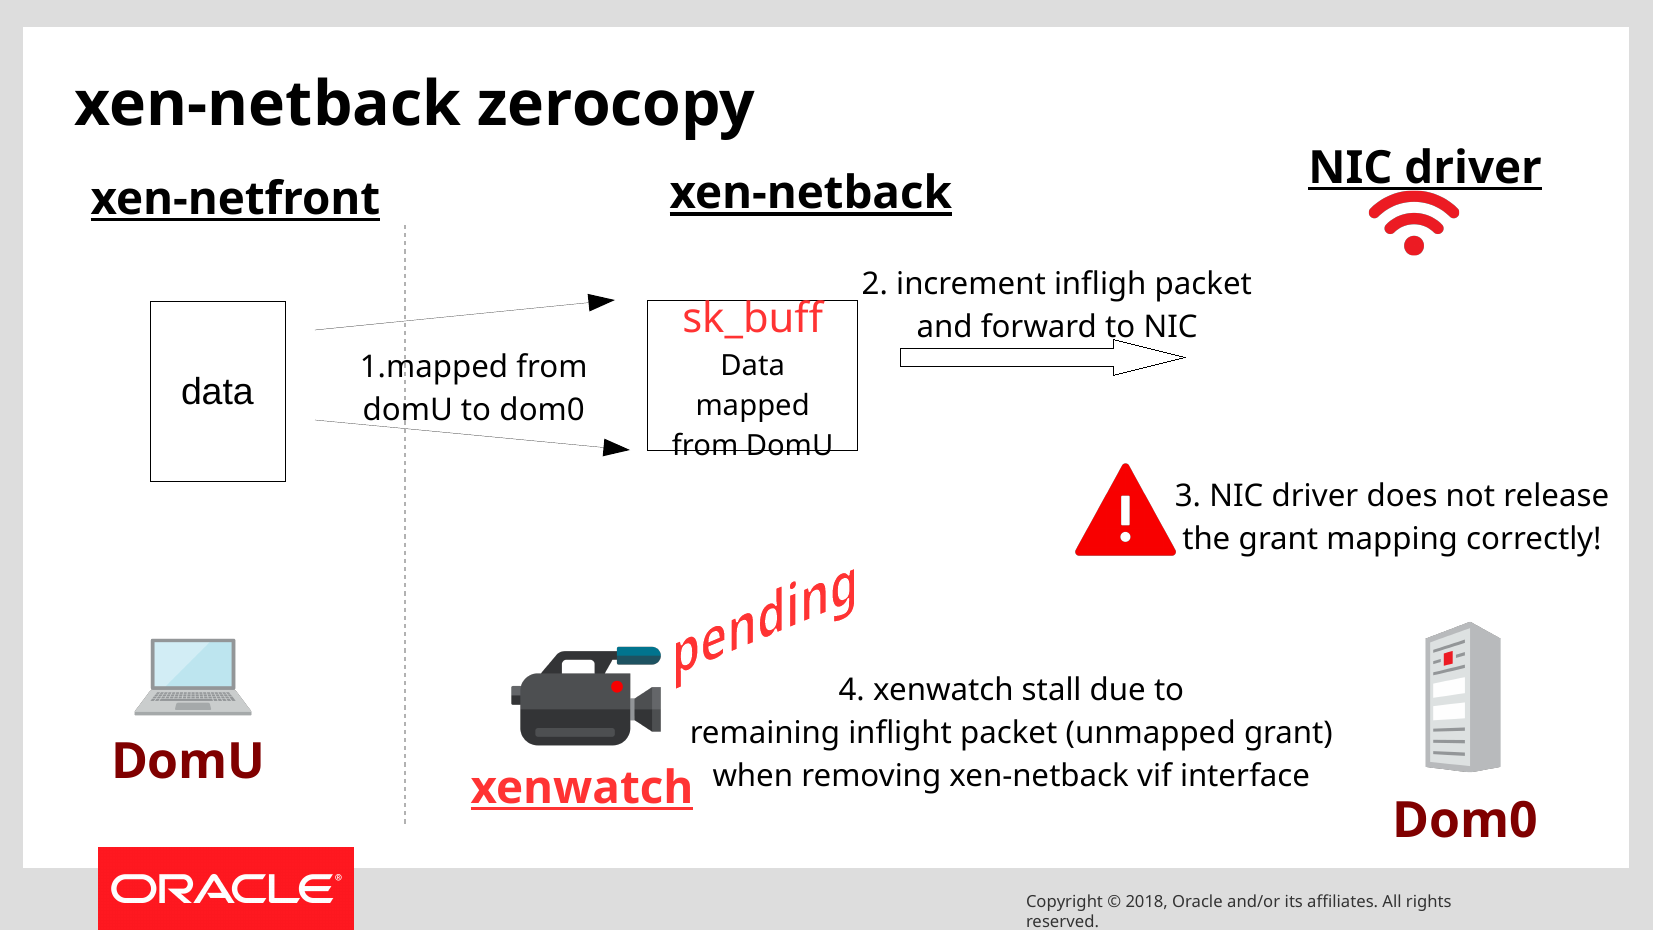

xen-netback zerocopy
NIC driver
xen-netback
xen-netfront
2. increment infligh packet
and forward to NIC
sk_buff
Data mapped from DomU
data
1.mapped from
domU to dom0
3. NIC driver does not release
the grant mapping correctly!
pending
4. xenwatch stall due to
remaining inflight packet (unmapped grant)
when removing xen-netback vif interface
DomU
xenwatch
Dom0
Copyright © 2018, Oracle and/or its affiliates. All rights reserved.